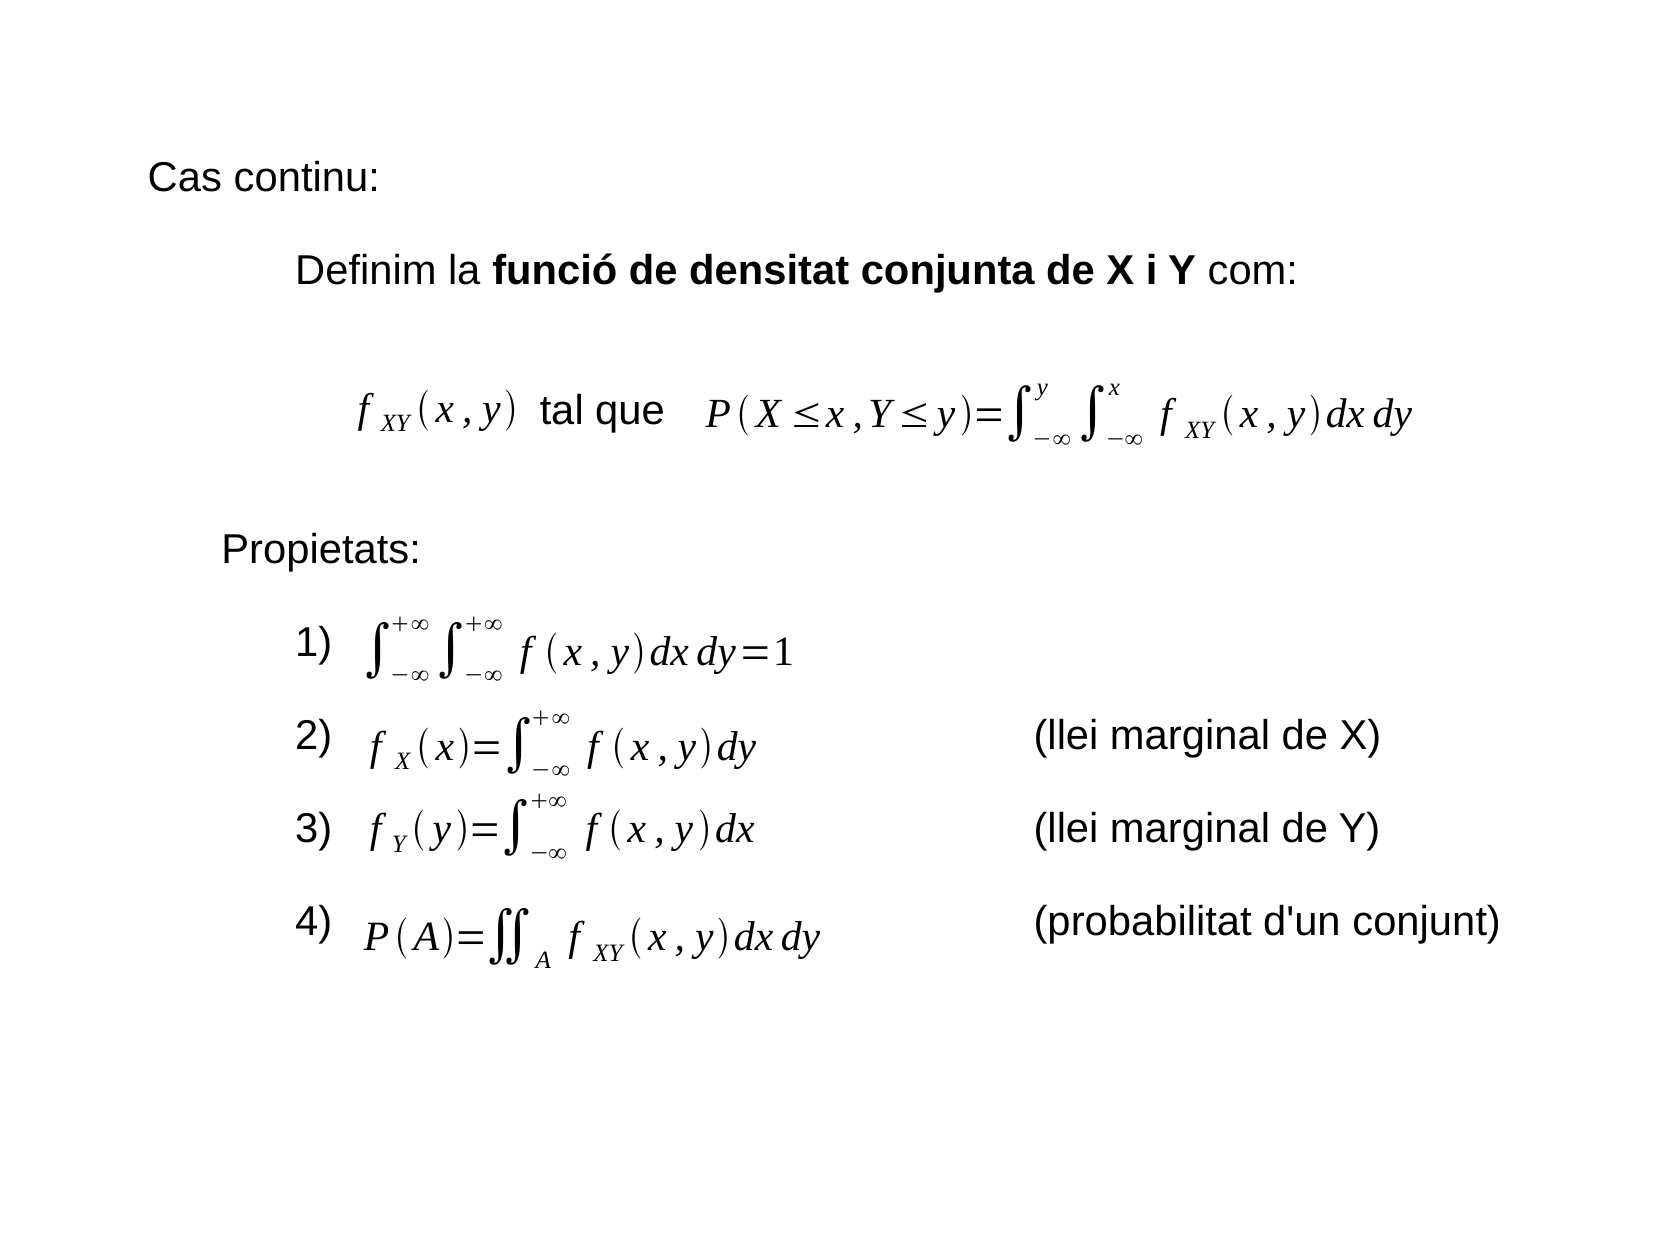

Cas continu:
			Definim la funció de densitat conjunta de X i Y com:
						 tal que
		Propietats:
			1)
			2)										(llei marginal de X)
			3)										(llei marginal de Y)
			4)										(probabilitat d'un conjunt)